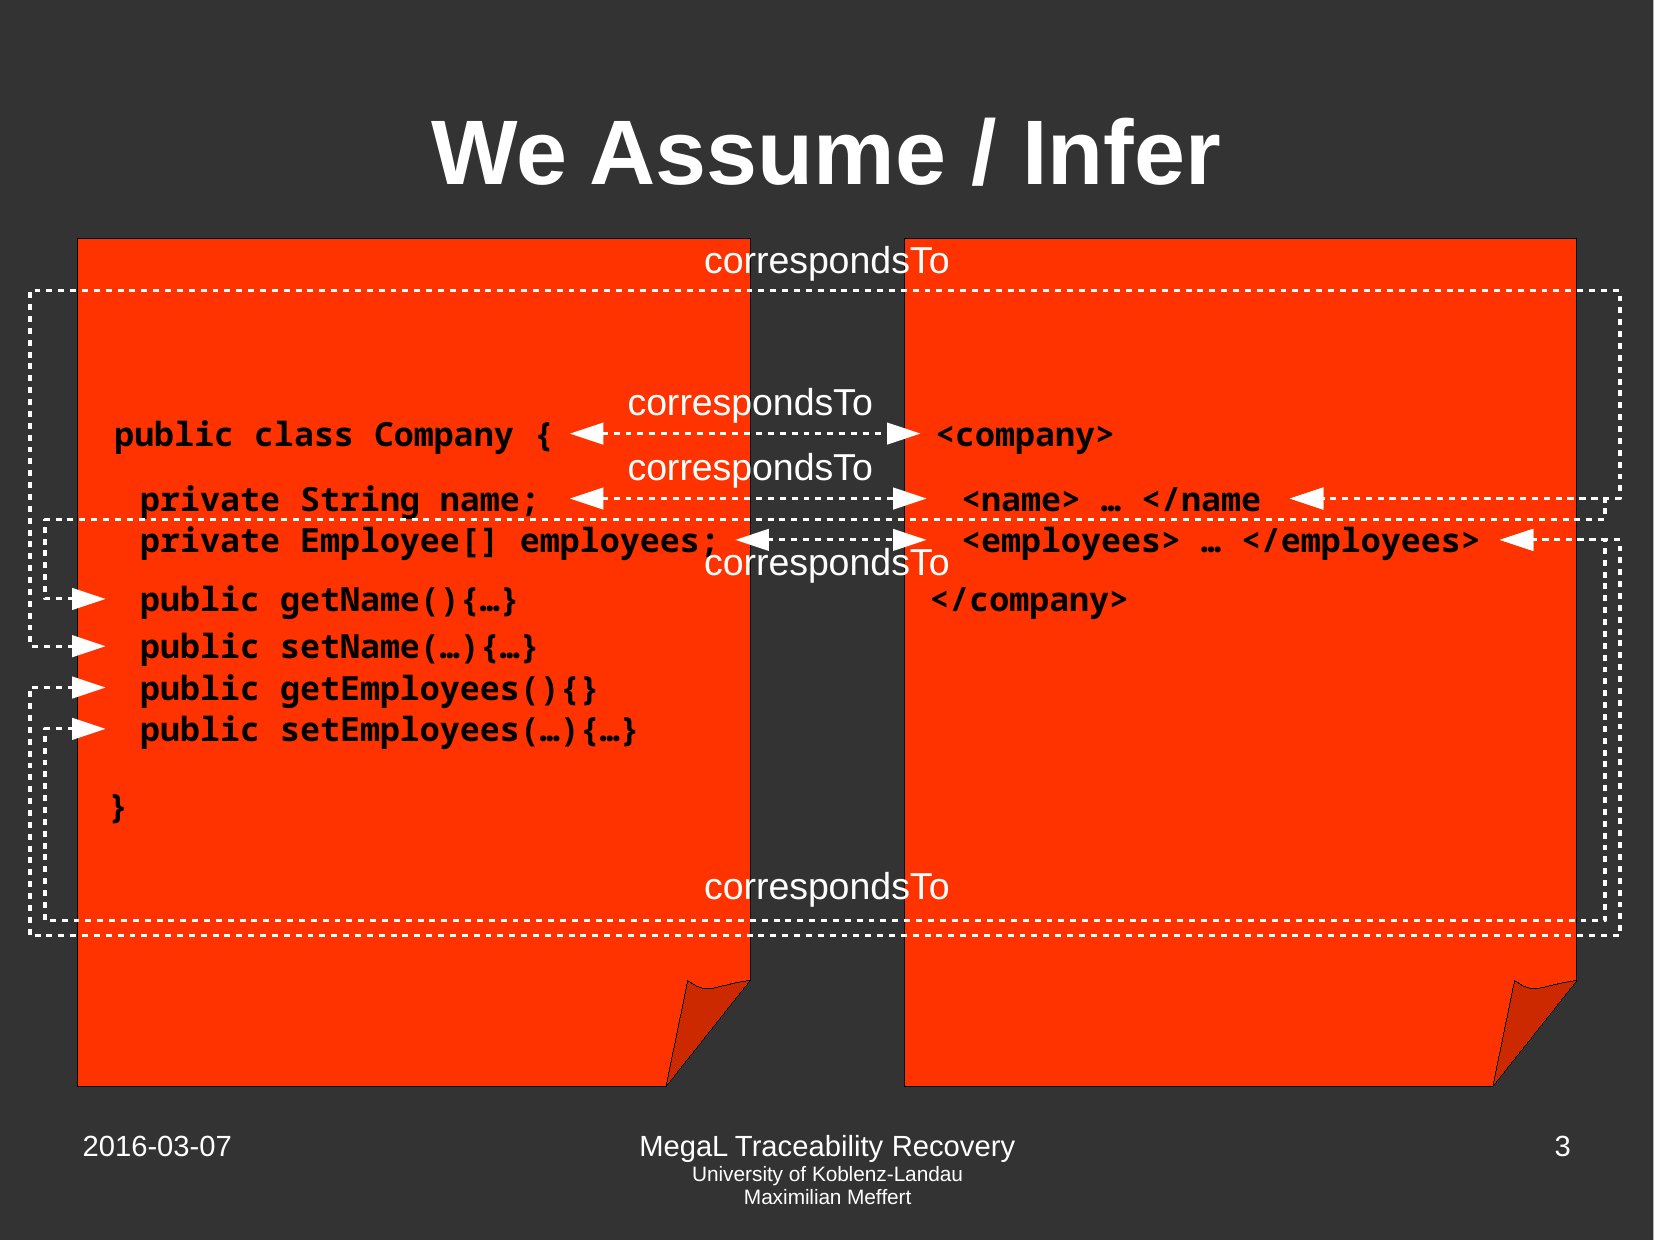

# We Assume / Infer
correspondsTo
correspondsTo
public class Company {
<company>
correspondsTo
 private String name;
 <name> … </name
 private Employee[] employees;
 <employees> … </employees>
correspondsTo
 public getName(){…}
</company>
 public setName(…){…}
 public getEmployees(){}
 public setEmployees(…){…}
}
correspondsTo
2016-03-07
MegaL Traceability Recovery
3